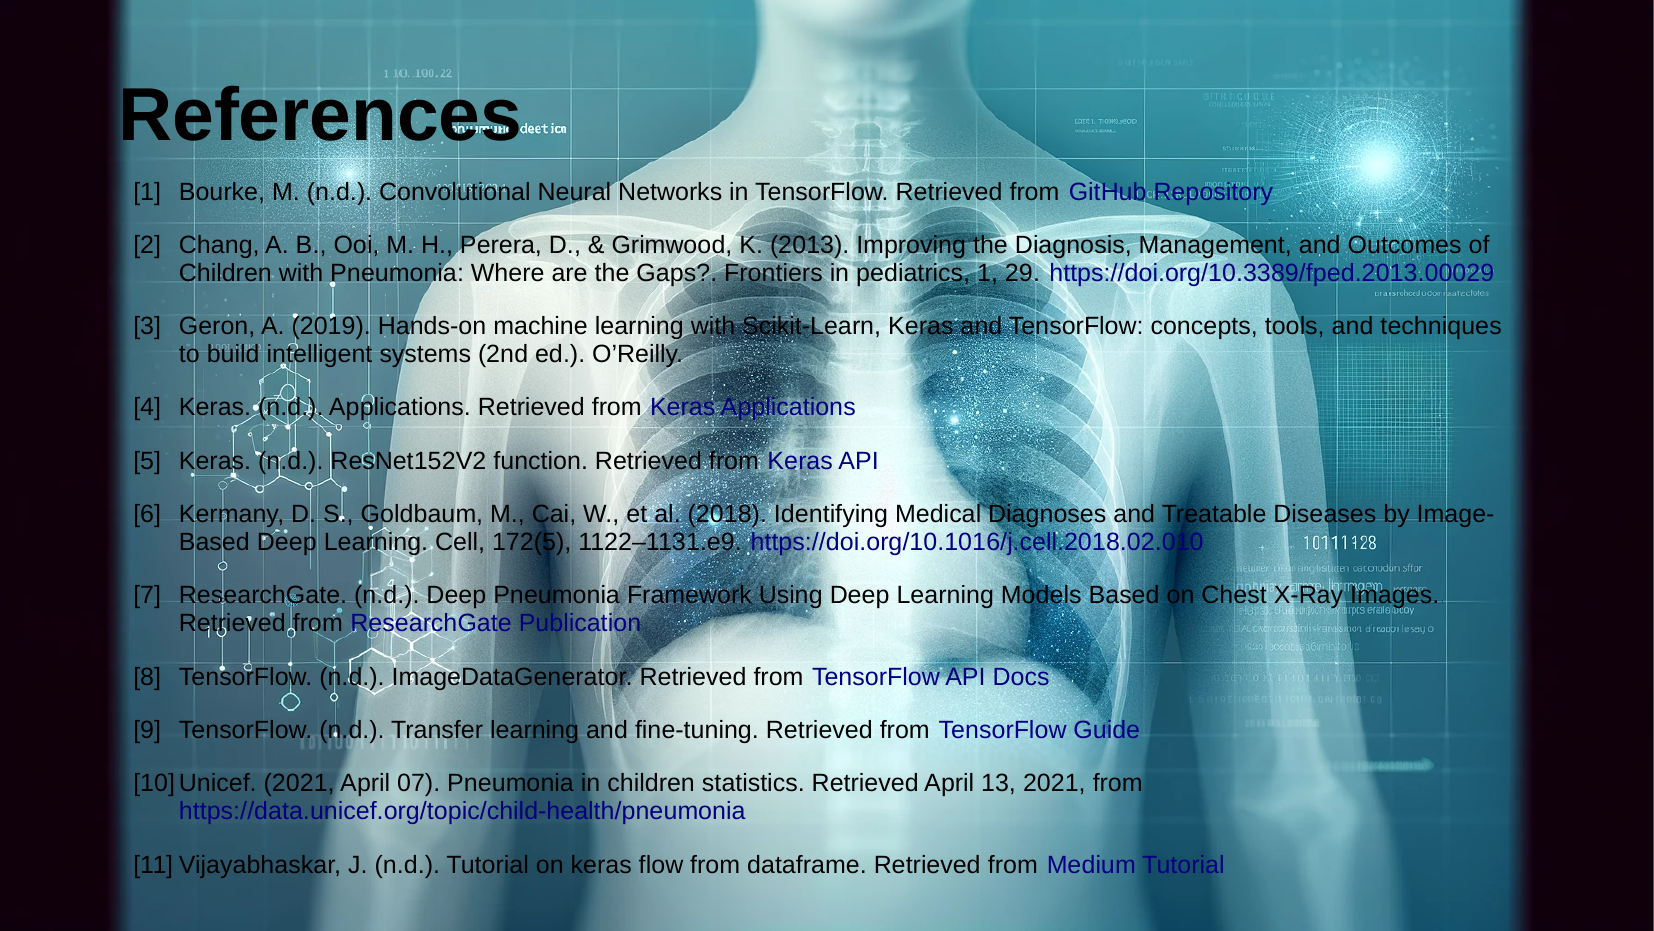

# References
Bourke, M. (n.d.). Convolutional Neural Networks in TensorFlow. Retrieved from GitHub Repository
Chang, A. B., Ooi, M. H., Perera, D., & Grimwood, K. (2013). Improving the Diagnosis, Management, and Outcomes of Children with Pneumonia: Where are the Gaps?. Frontiers in pediatrics, 1, 29. https://doi.org/10.3389/fped.2013.00029
Geron, A. (2019). Hands-on machine learning with Scikit-Learn, Keras and TensorFlow: concepts, tools, and techniques to build intelligent systems (2nd ed.). O’Reilly.
Keras. (n.d.). Applications. Retrieved from Keras Applications
Keras. (n.d.). ResNet152V2 function. Retrieved from Keras API
Kermany, D. S., Goldbaum, M., Cai, W., et al. (2018). Identifying Medical Diagnoses and Treatable Diseases by Image-Based Deep Learning. Cell, 172(5), 1122–1131.e9. https://doi.org/10.1016/j.cell.2018.02.010
ResearchGate. (n.d.). Deep Pneumonia Framework Using Deep Learning Models Based on Chest X-Ray Images. Retrieved from ResearchGate Publication
TensorFlow. (n.d.). ImageDataGenerator. Retrieved from TensorFlow API Docs
TensorFlow. (n.d.). Transfer learning and fine-tuning. Retrieved from TensorFlow Guide
Unicef. (2021, April 07). Pneumonia in children statistics. Retrieved April 13, 2021, from https://data.unicef.org/topic/child-health/pneumonia
Vijayabhaskar, J. (n.d.). Tutorial on keras flow from dataframe. Retrieved from Medium Tutorial